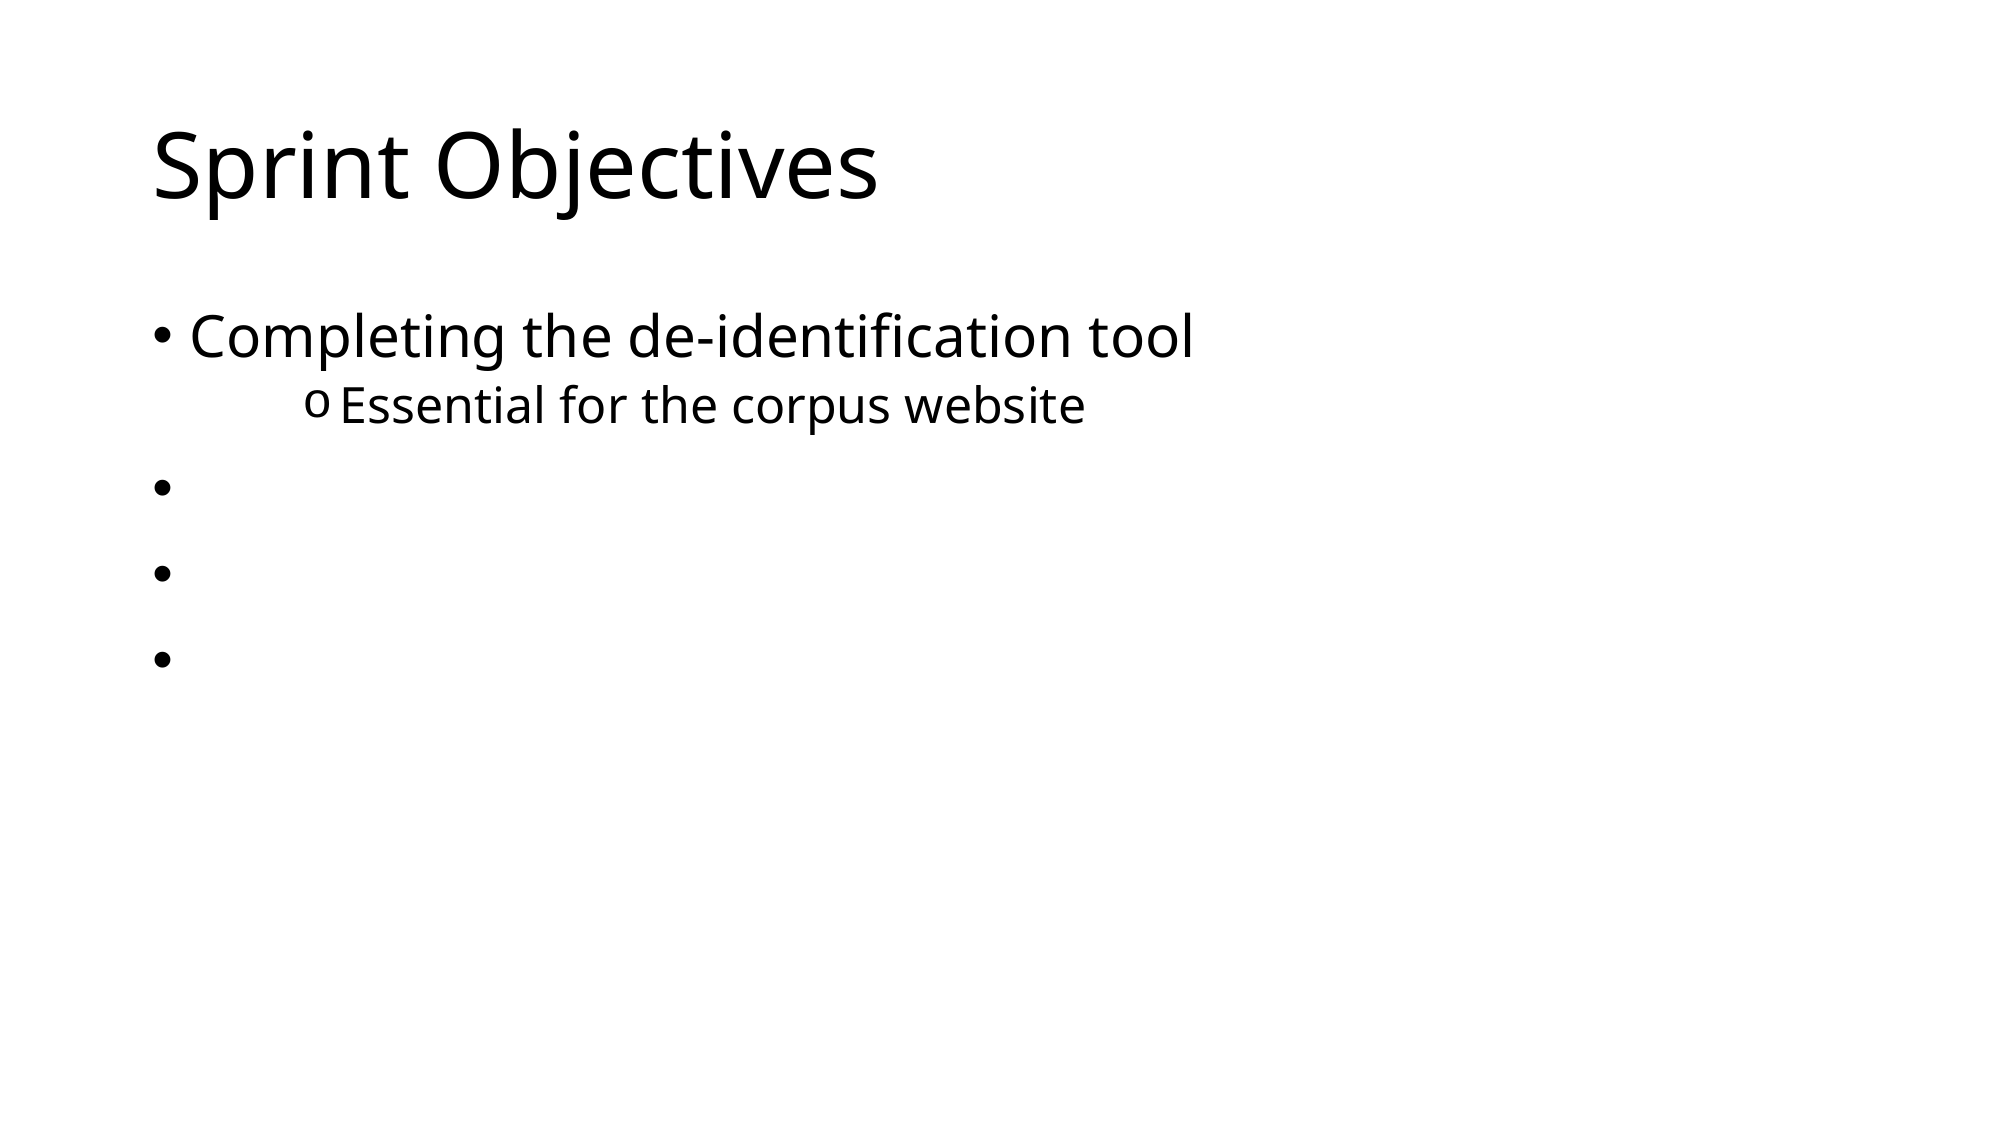

# Sprint Objectives
Completing the de-identification tool
Essential for the corpus website